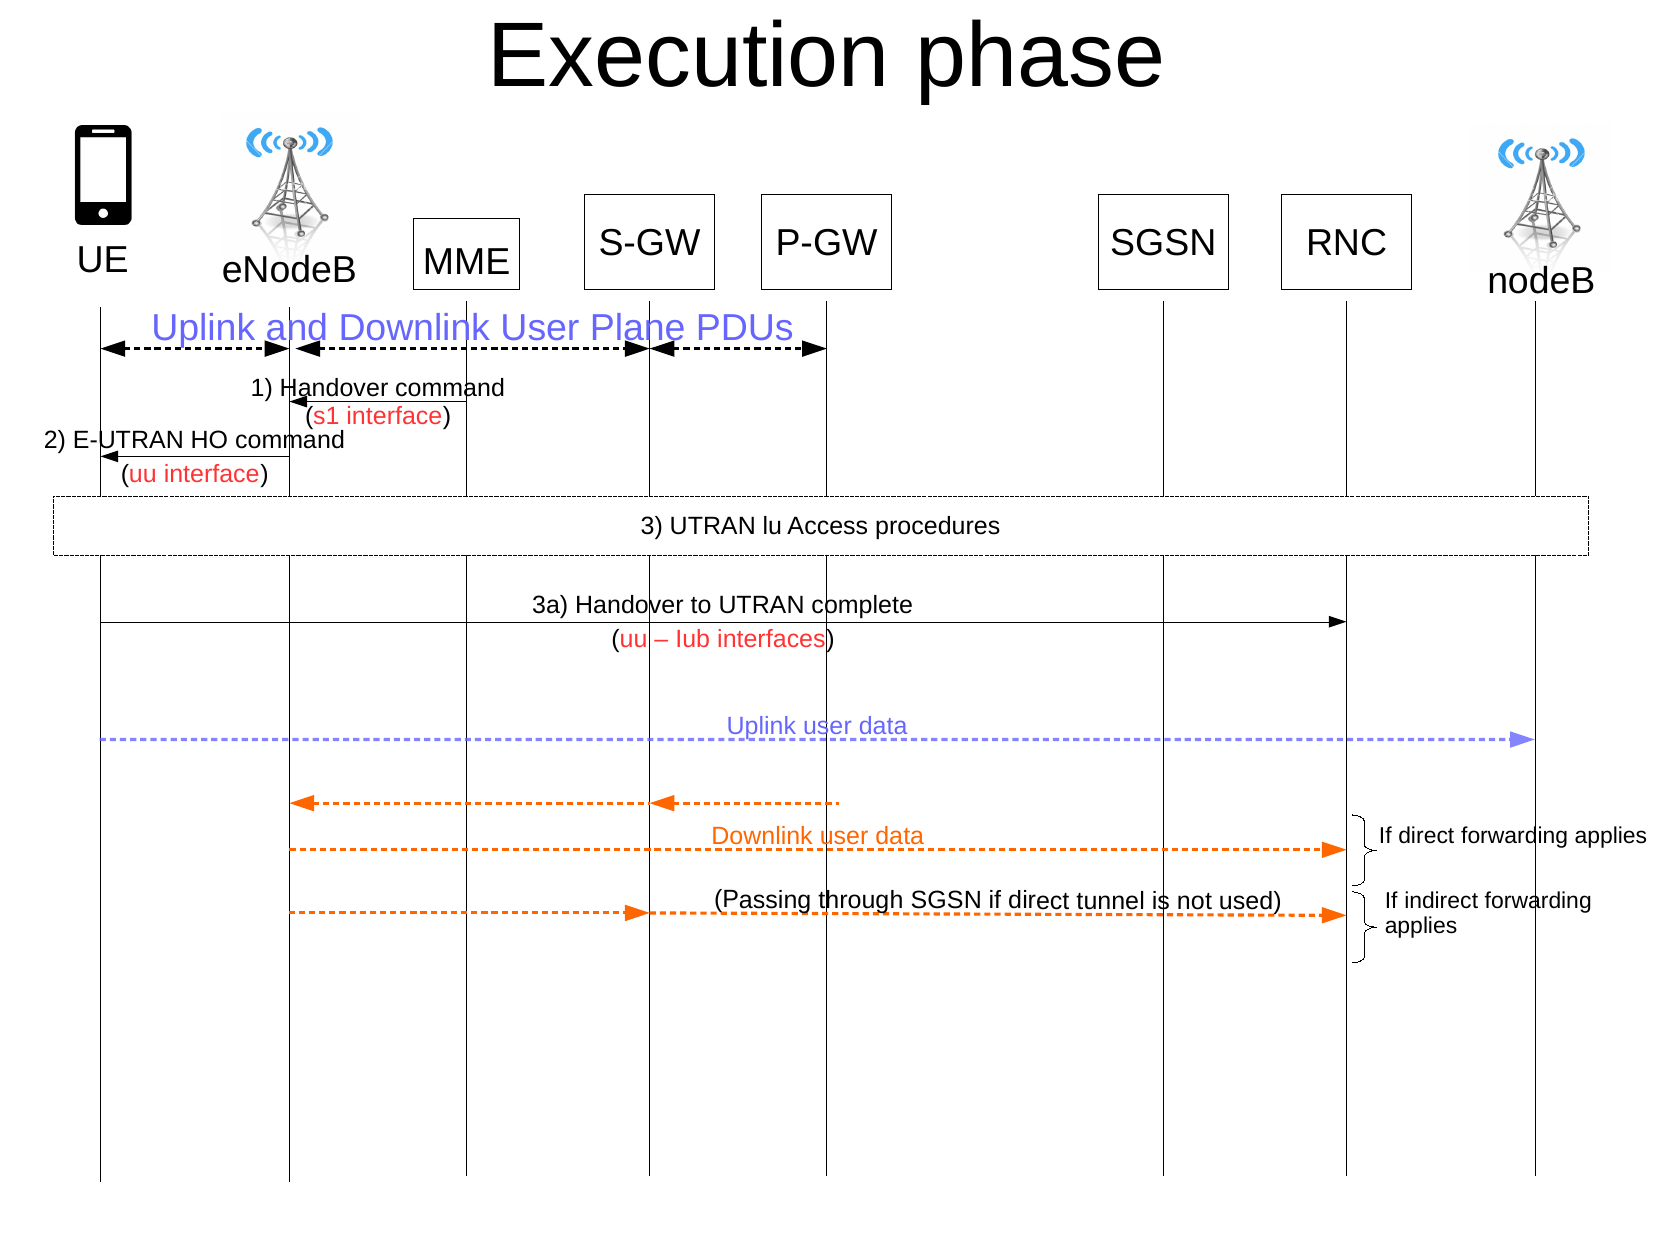

# Execution phase
eNodeB
nodeB
UE
S-GW
P-GW
SGSN
RNC
MME
Uplink and Downlink User Plane PDUs
1) Handover command
(s1 interface)
2) E-UTRAN HO command
(uu interface)
3) UTRAN lu Access procedures
3a) Handover to UTRAN complete
(uu – Iub interfaces)
Uplink user data
If direct forwarding applies
Downlink user data
If indirect forwarding applies
(Passing through SGSN if direct tunnel is not used)